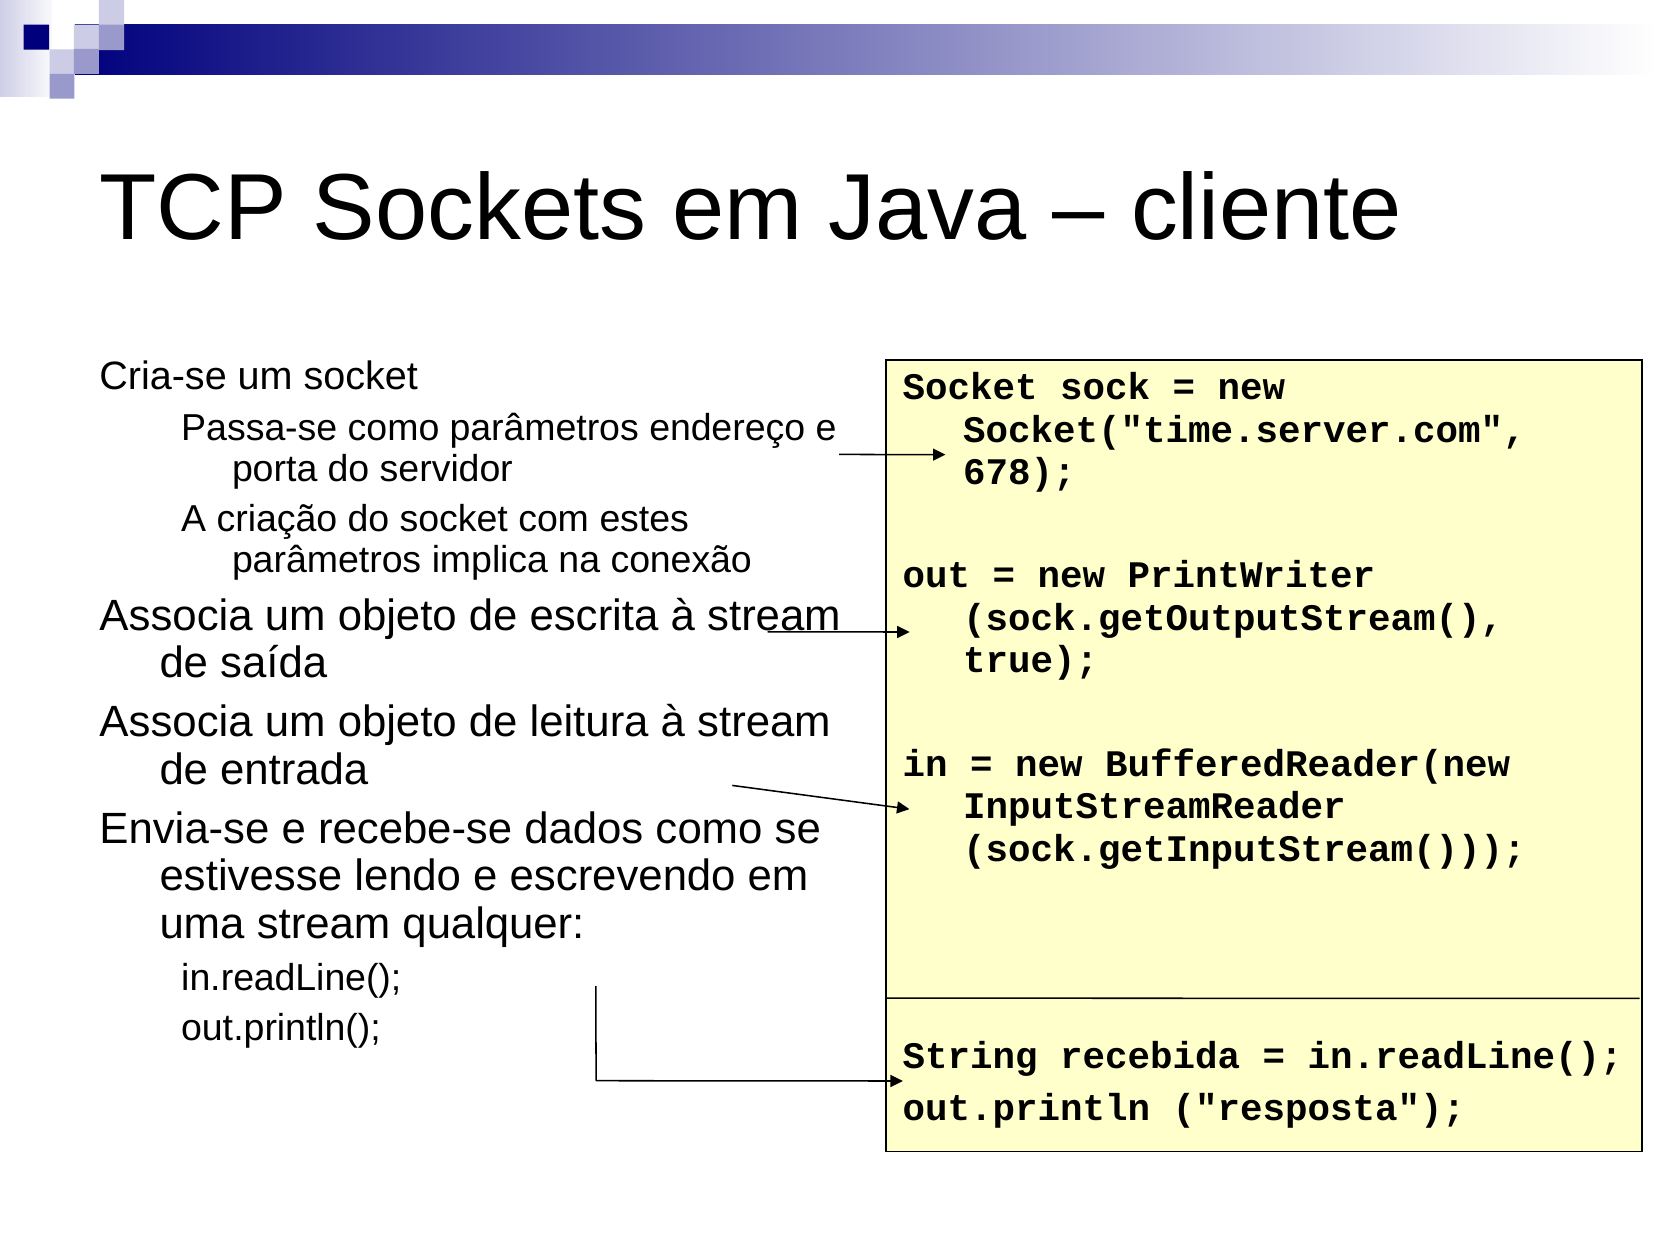

# TCP Sockets em Java – cliente
Cria-se um socket
Passa-se como parâmetros endereço e porta do servidor
A criação do socket com estes parâmetros implica na conexão
Associa um objeto de escrita à stream de saída
Associa um objeto de leitura à stream de entrada
Envia-se e recebe-se dados como se estivesse lendo e escrevendo em uma stream qualquer:
in.readLine();
out.println();
Socket sock = new Socket("time.server.com", 678);
out = new PrintWriter (sock.getOutputStream(), true);
in = new BufferedReader(new InputStreamReader (sock.getInputStream()));
String recebida = in.readLine();
out.println ("resposta");